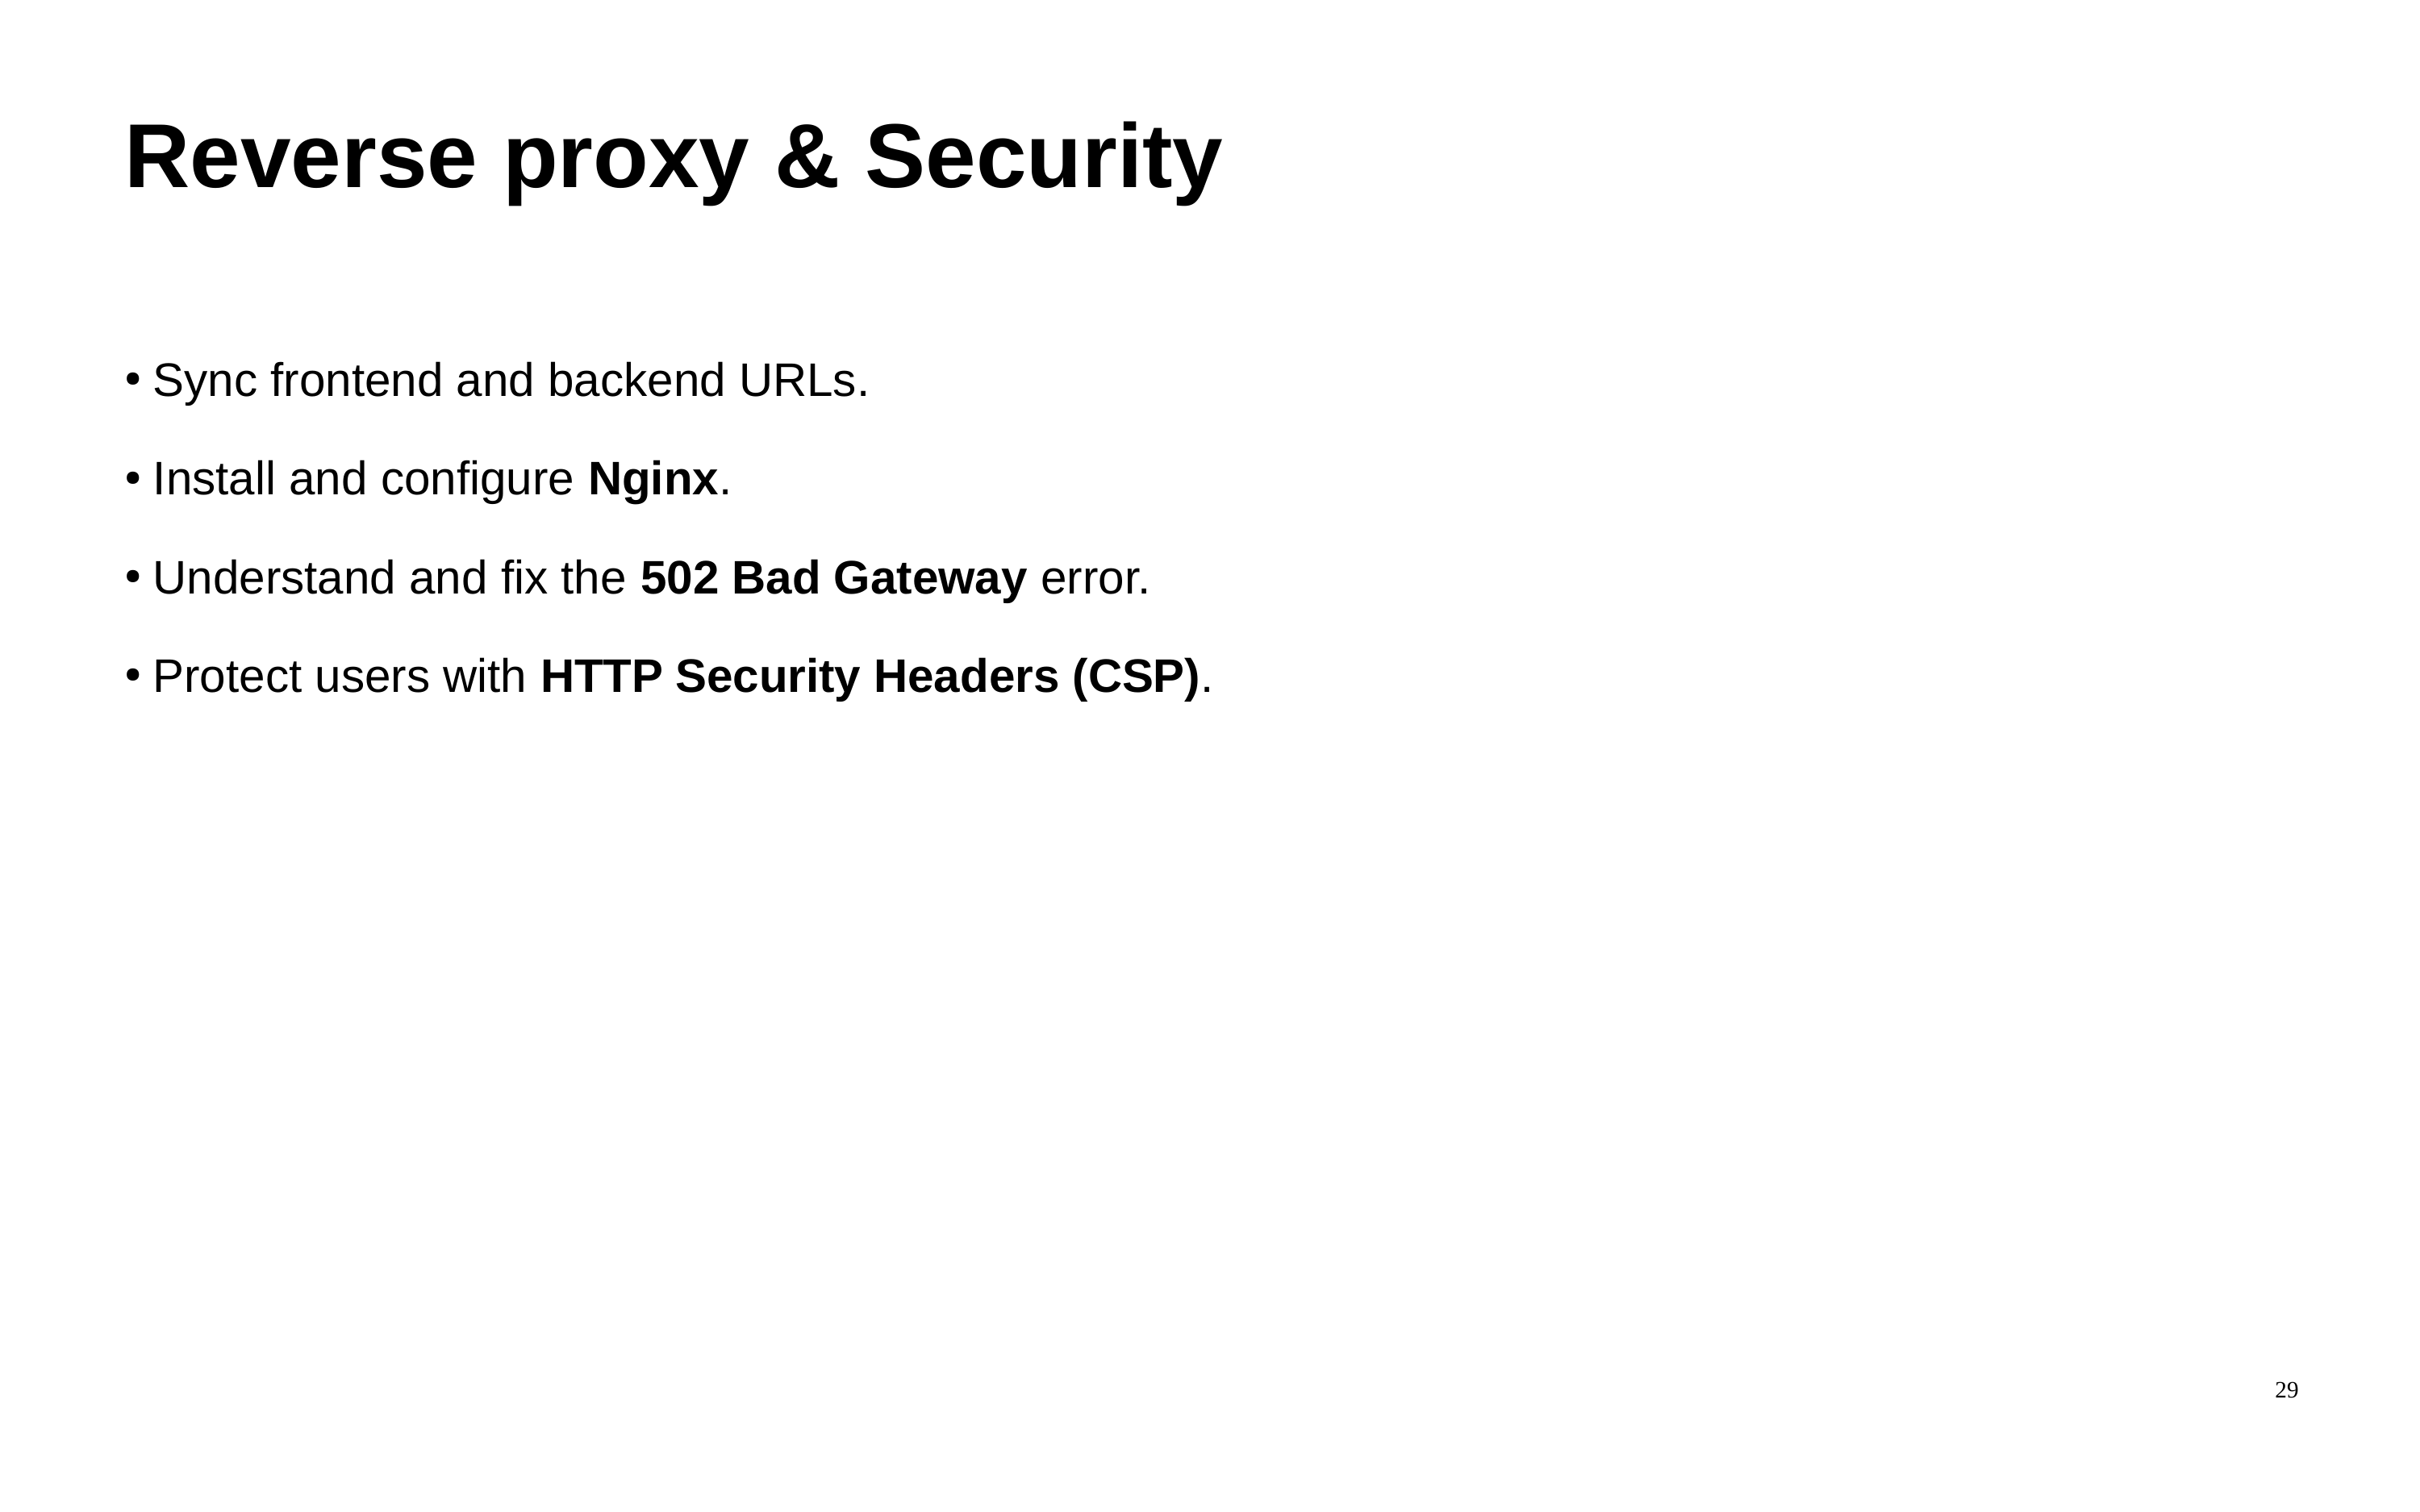

Reverse proxy & Security
Sync frontend and backend URLs.
Install and configure Nginx.
Understand and fix the 502 Bad Gateway error.
Protect users with HTTP Security Headers (CSP).
29